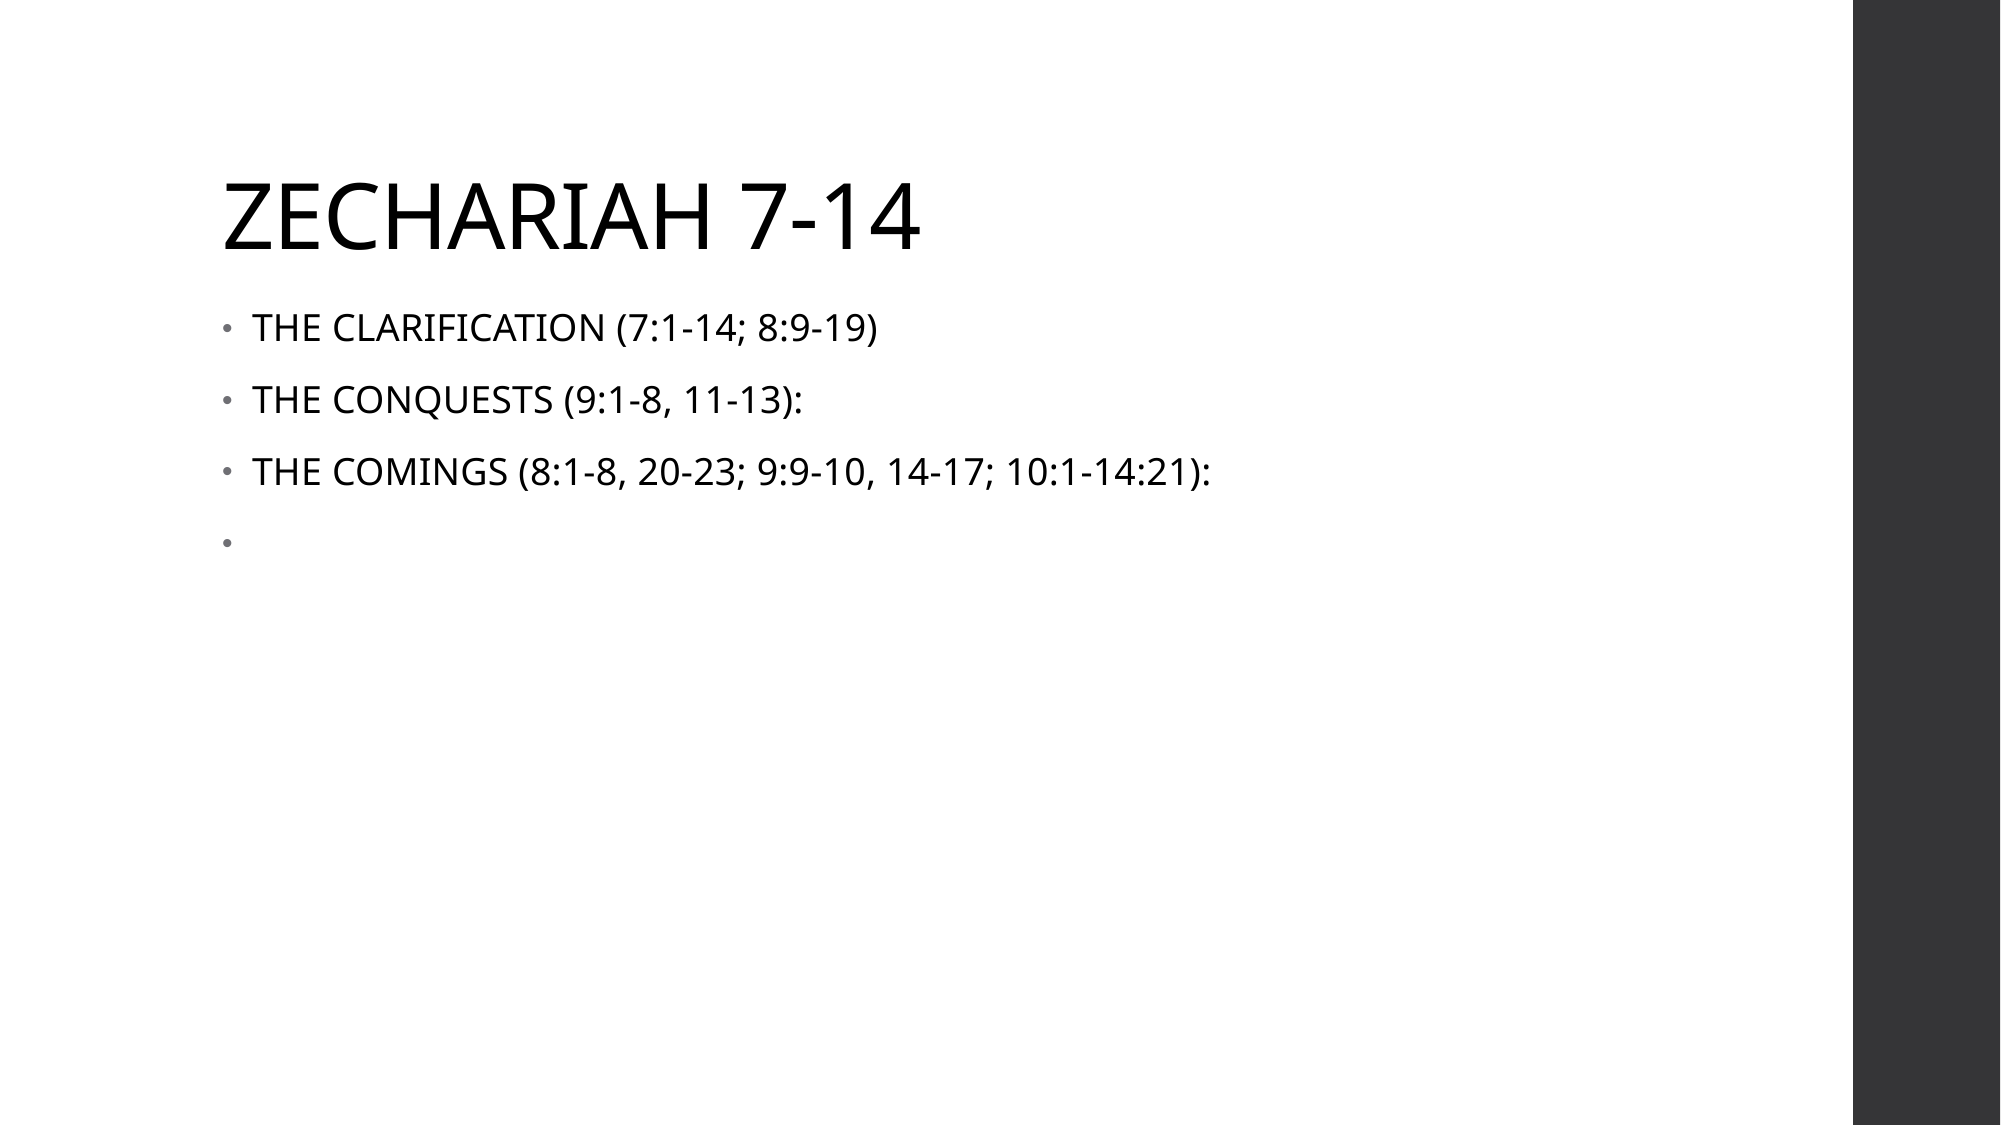

# ZECHARIAH 7-14
THE CLARIFICATION (7:1-14; 8:9-19)
THE CONQUESTS (9:1-8, 11-13):
THE COMINGS (8:1-8, 20-23; 9:9-10, 14-17; 10:1-14:21):